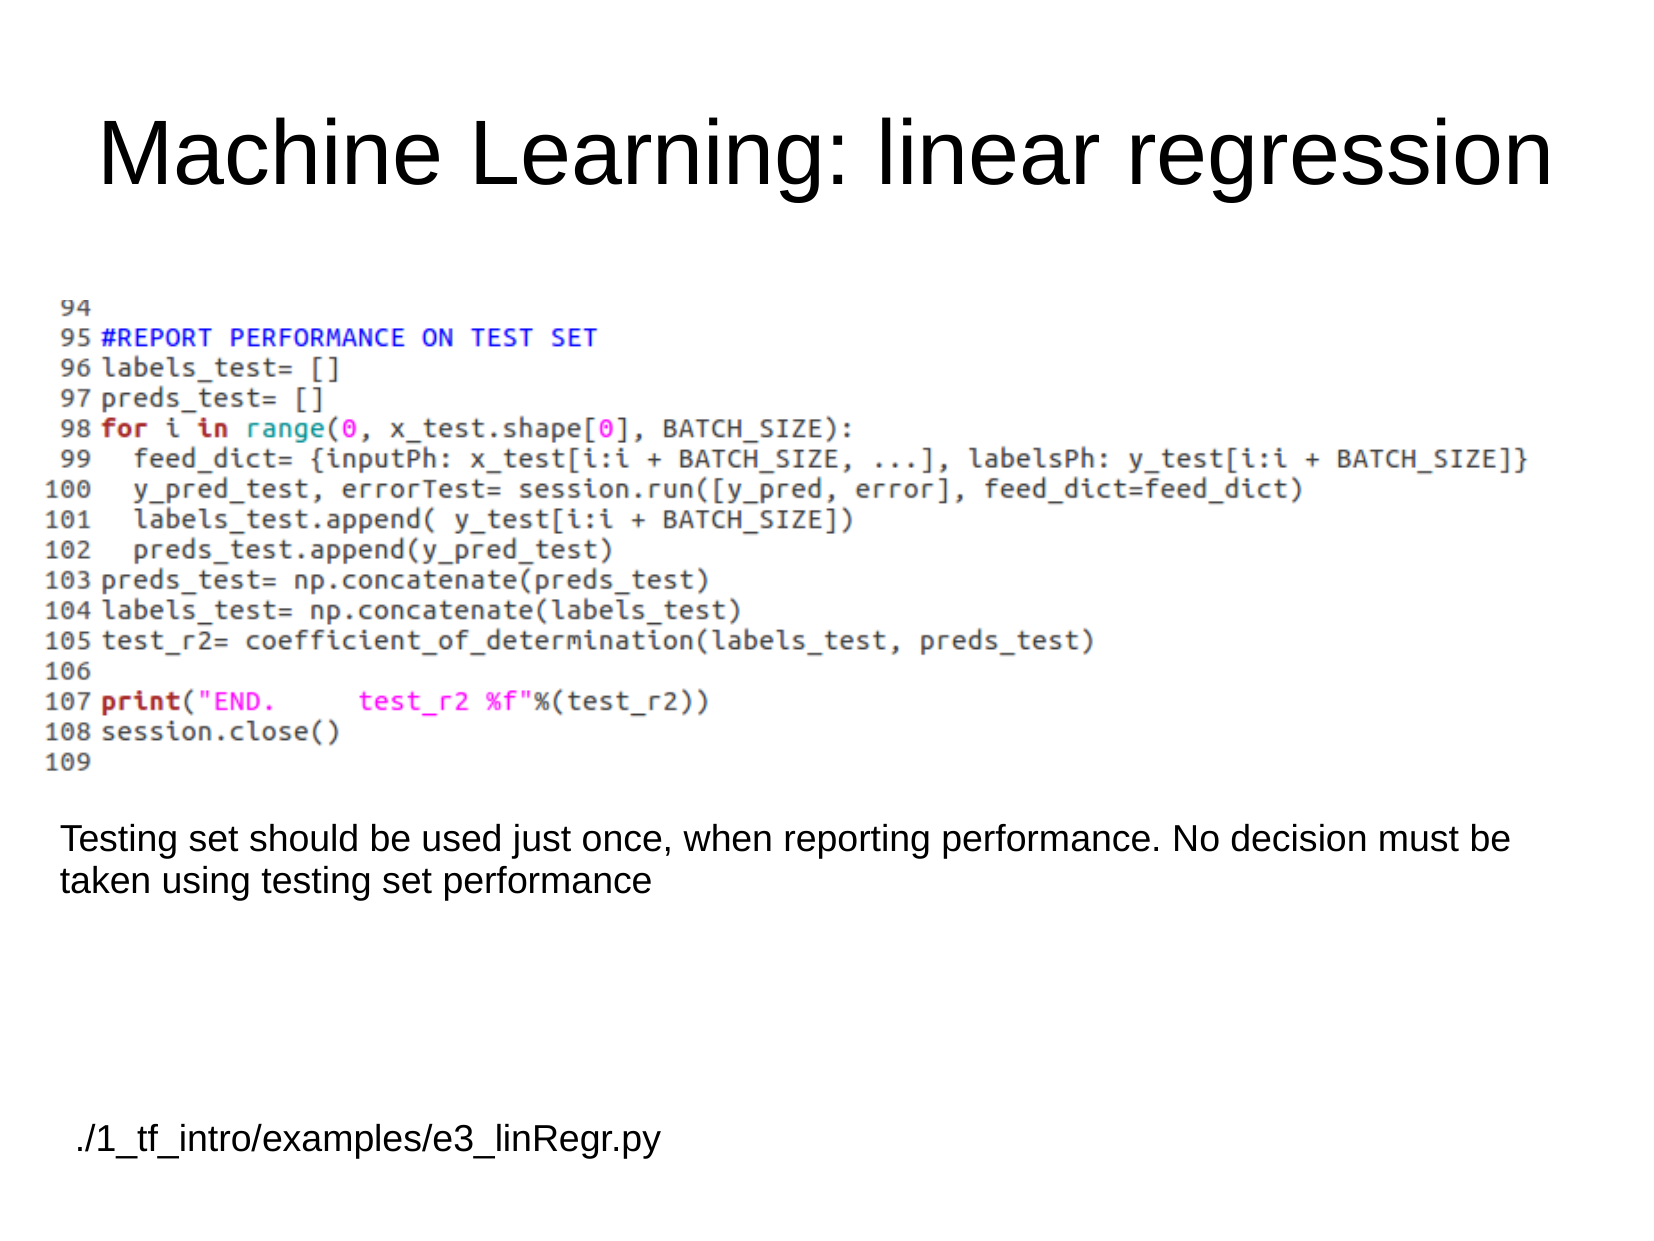

# Machine Learning: linear regression
Testing set should be used just once, when reporting performance. No decision must be taken using testing set performance
./1_tf_intro/examples/e3_linRegr.py